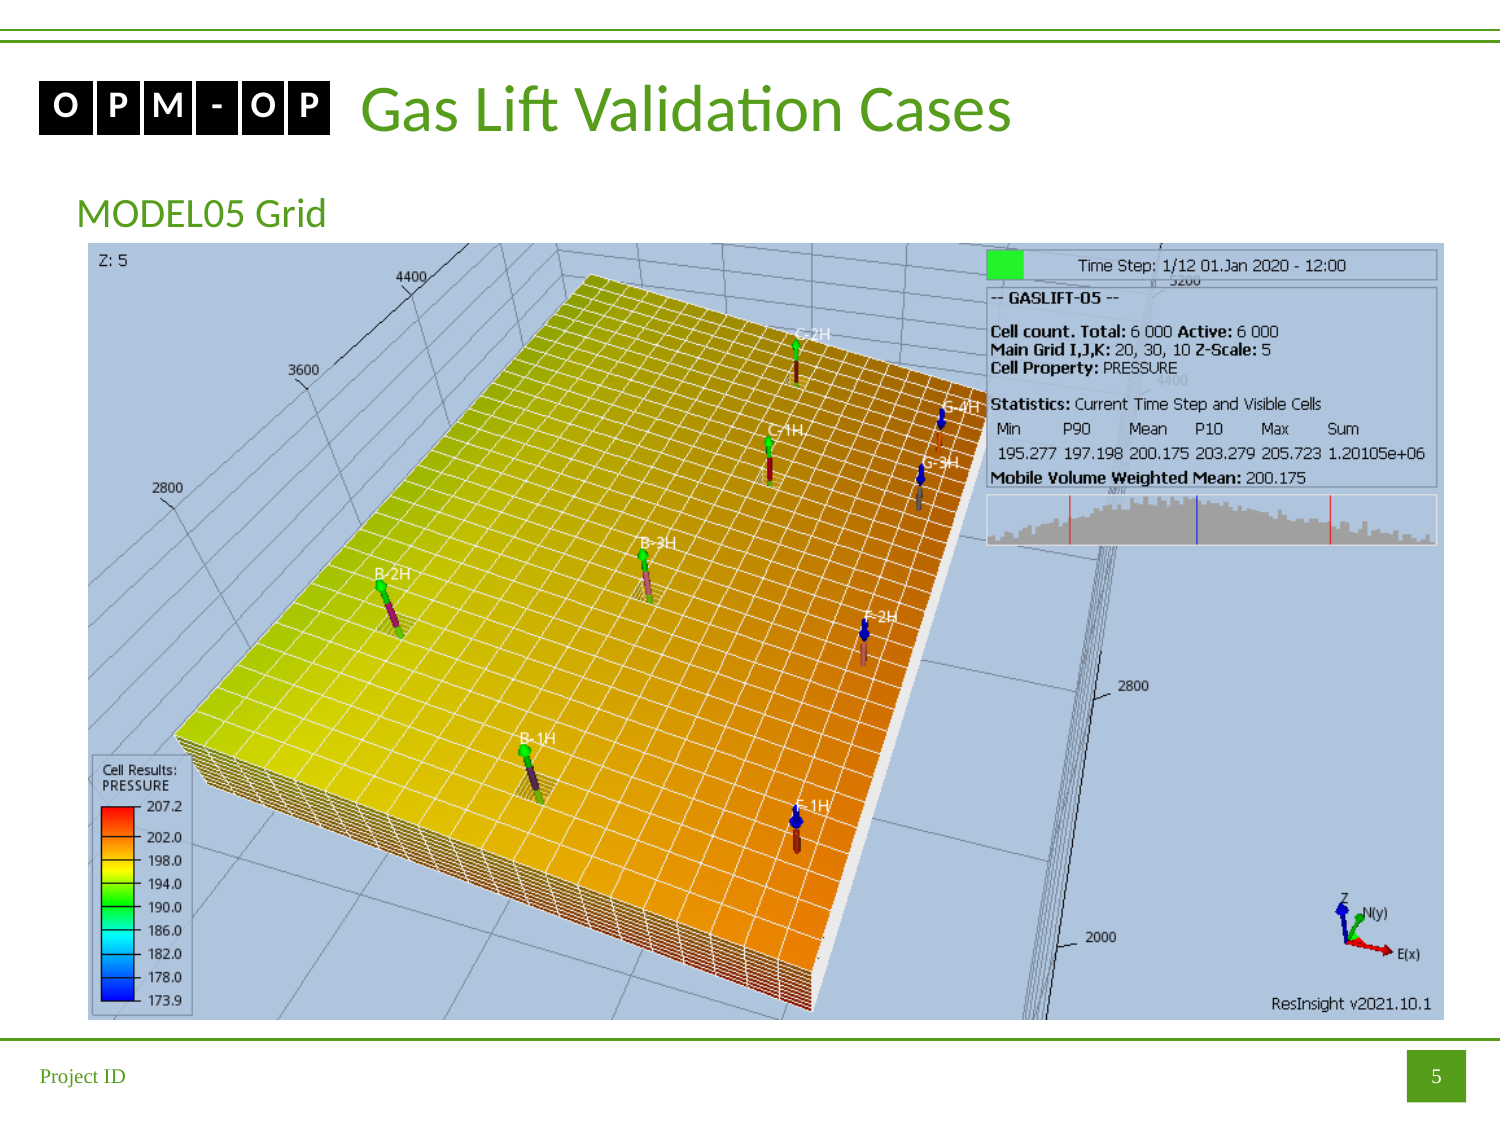

# Gas Lift Validation Cases
MODEL05 Grid
Project ID
5